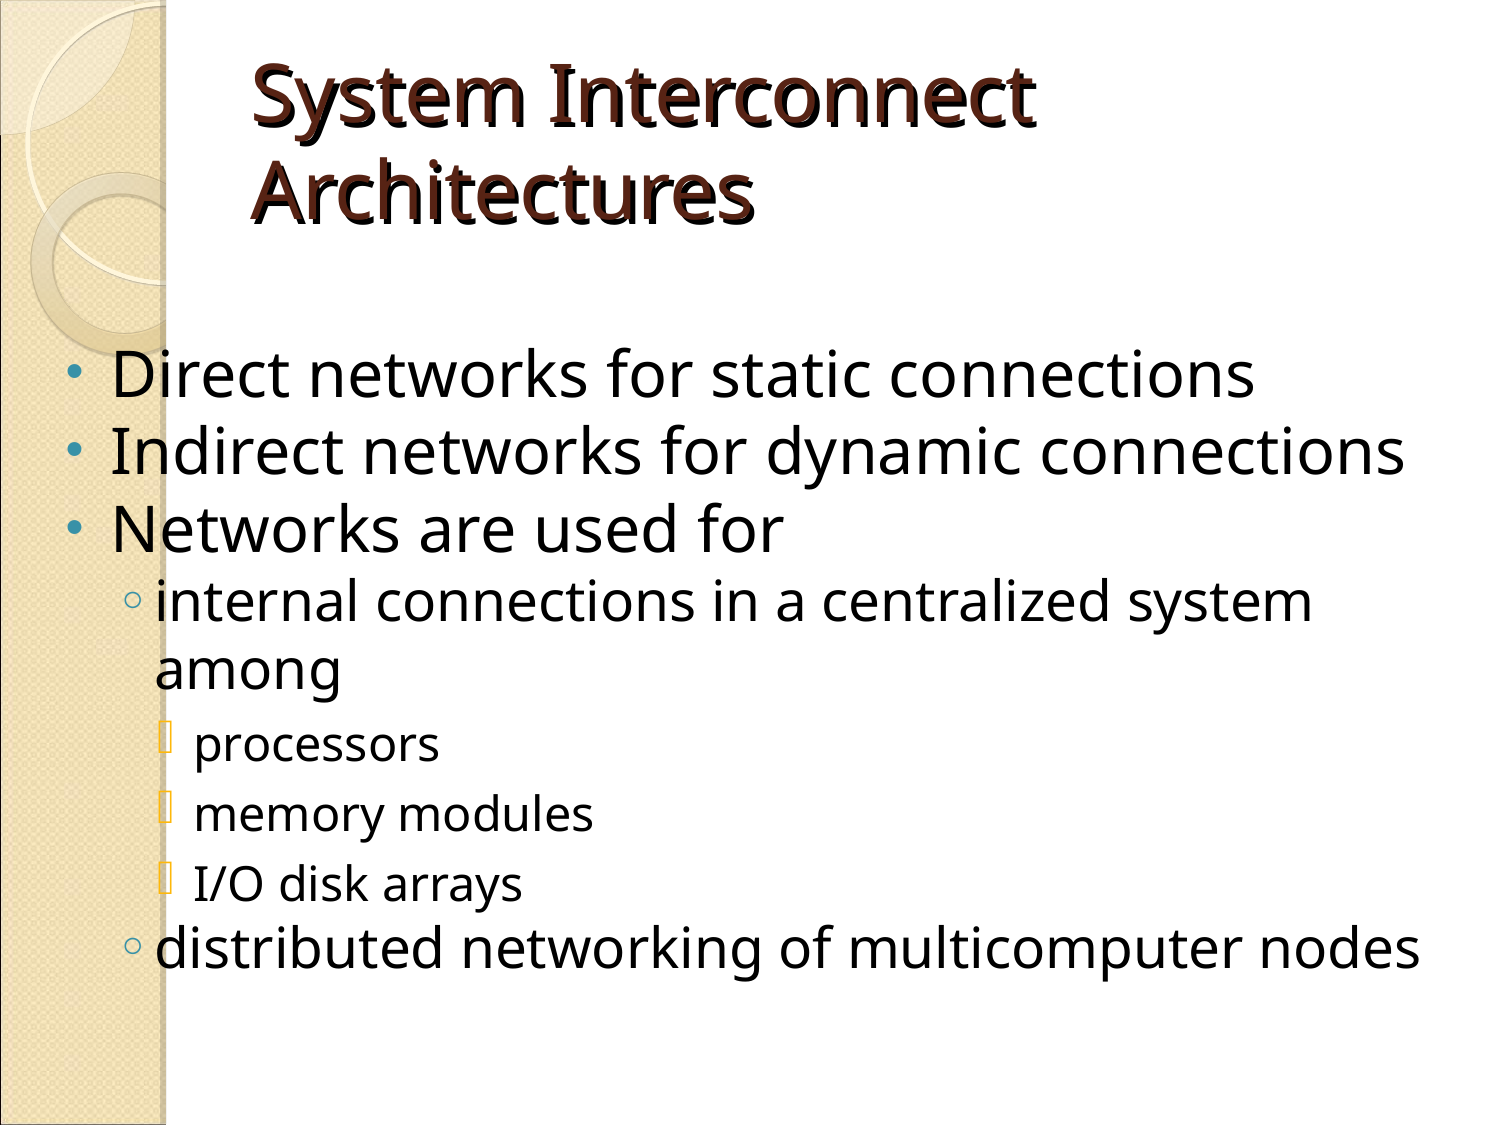

# System Interconnect Architectures
Direct networks for static connections
Indirect networks for dynamic connections
Networks are used for
internal connections in a centralized system among
processors
memory modules
I/O disk arrays
distributed networking of multicomputer nodes